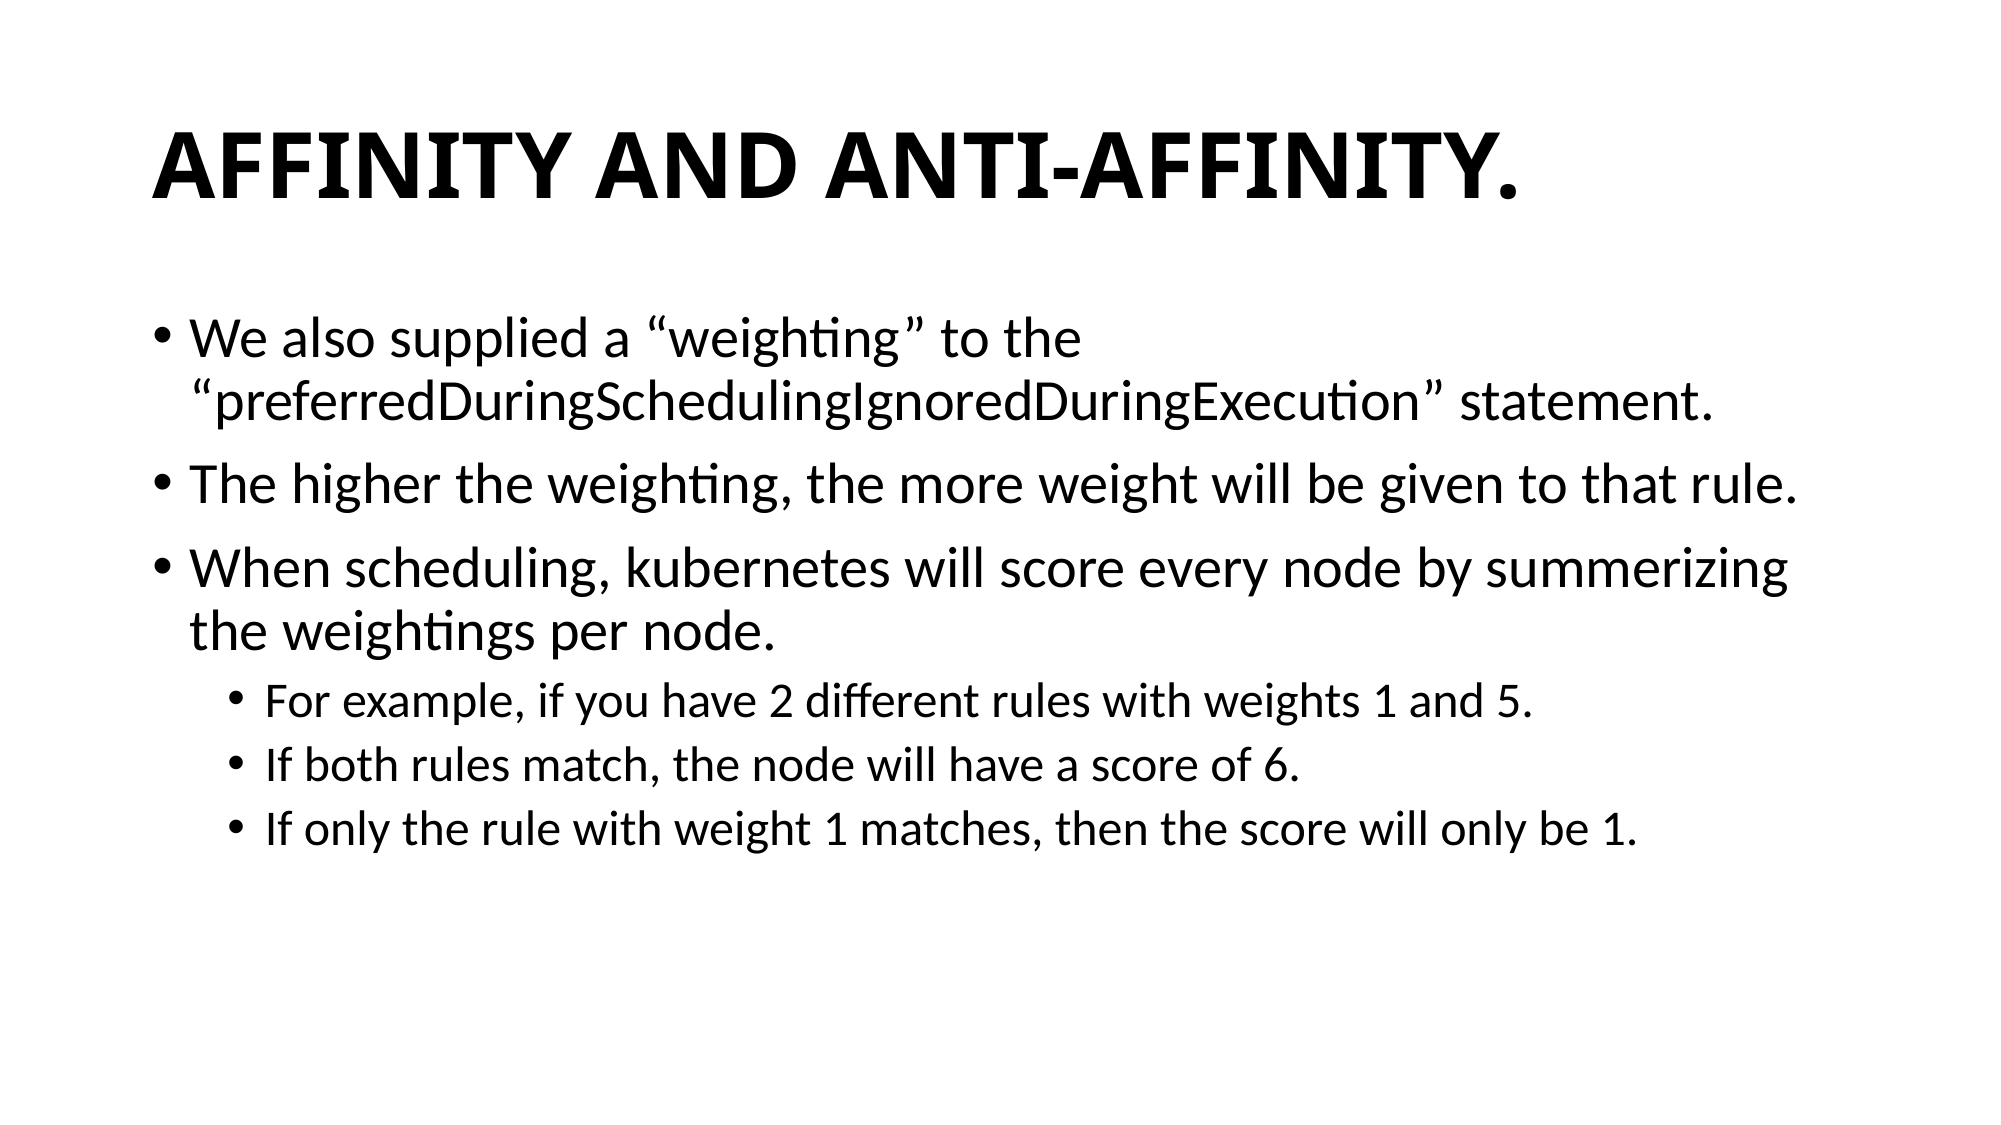

# AFFINITY AND ANTI-AFFINITY.
We also supplied a “weighting” to the “preferredDuringSchedulingIgnoredDuringExecution” statement.
The higher the weighting, the more weight will be given to that rule.
When scheduling, kubernetes will score every node by summerizing the weightings per node.
For example, if you have 2 different rules with weights 1 and 5.
If both rules match, the node will have a score of 6.
If only the rule with weight 1 matches, then the score will only be 1.